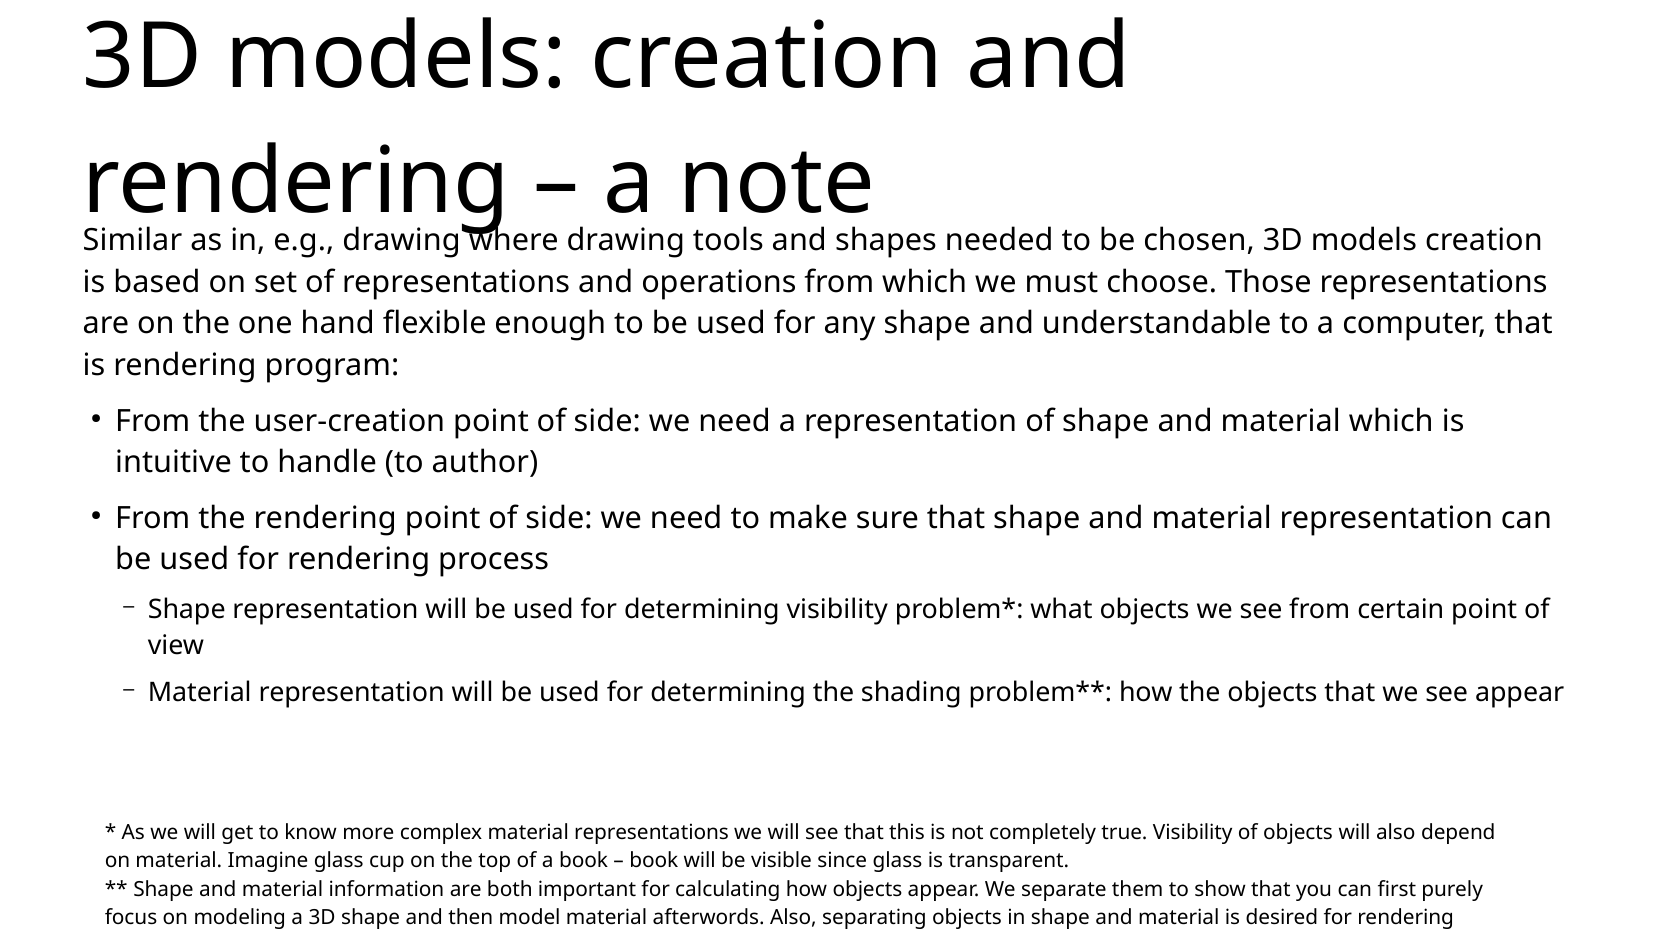

# 3D models: creation and rendering – a note
Similar as in, e.g., drawing where drawing tools and shapes needed to be chosen, 3D models creation is based on set of representations and operations from which we must choose. Those representations are on the one hand flexible enough to be used for any shape and understandable to a computer, that is rendering program:
From the user-creation point of side: we need a representation of shape and material which is intuitive to handle (to author)
From the rendering point of side: we need to make sure that shape and material representation can be used for rendering process
Shape representation will be used for determining visibility problem*: what objects we see from certain point of view
Material representation will be used for determining the shading problem**: how the objects that we see appear
* As we will get to know more complex material representations we will see that this is not completely true. Visibility of objects will also depend on material. Imagine glass cup on the top of a book – book will be visible since glass is transparent.
** Shape and material information are both important for calculating how objects appear. We separate them to show that you can first purely focus on modeling a 3D shape and then model material afterwords. Also, separating objects in shape and material is desired for rendering architectures so that are decoupled.